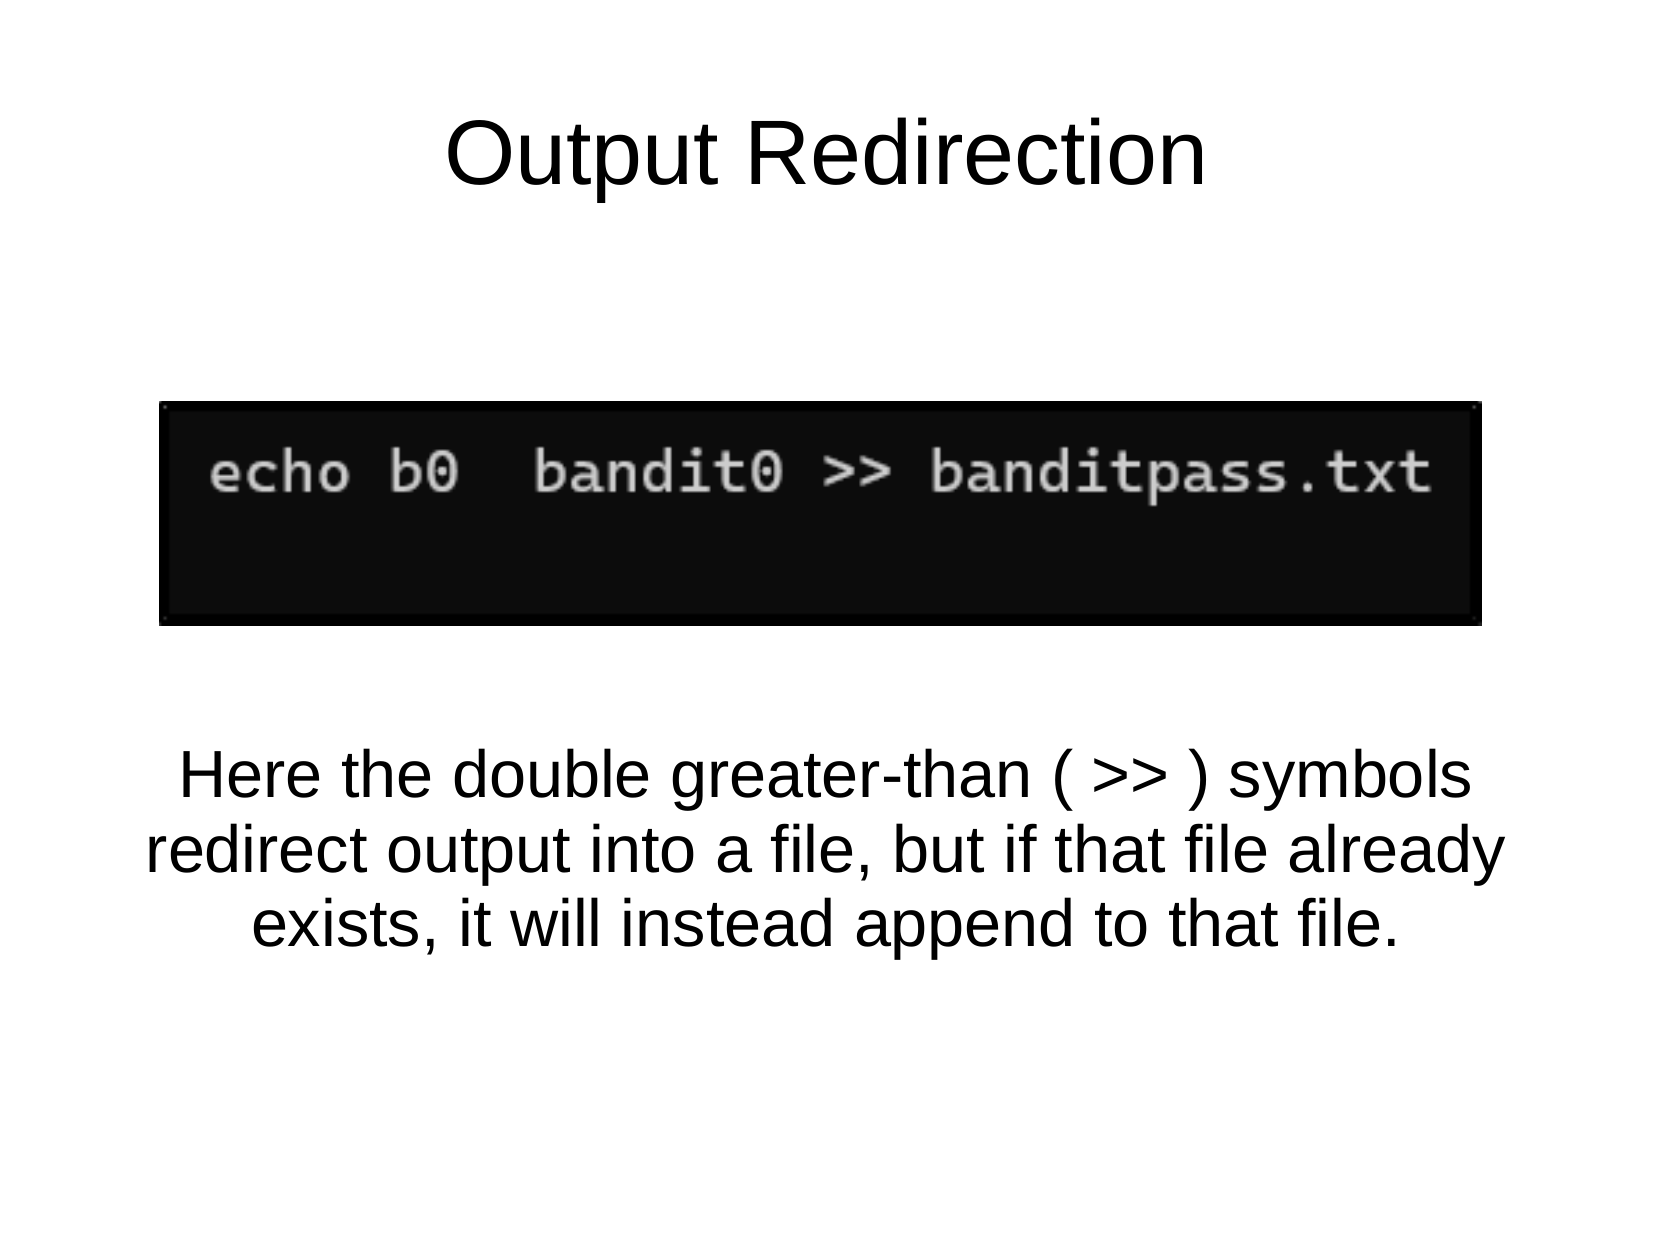

# Output Redirection
Here the double greater-than ( >> ) symbols redirect output into a file, but if that file already exists, it will instead append to that file.